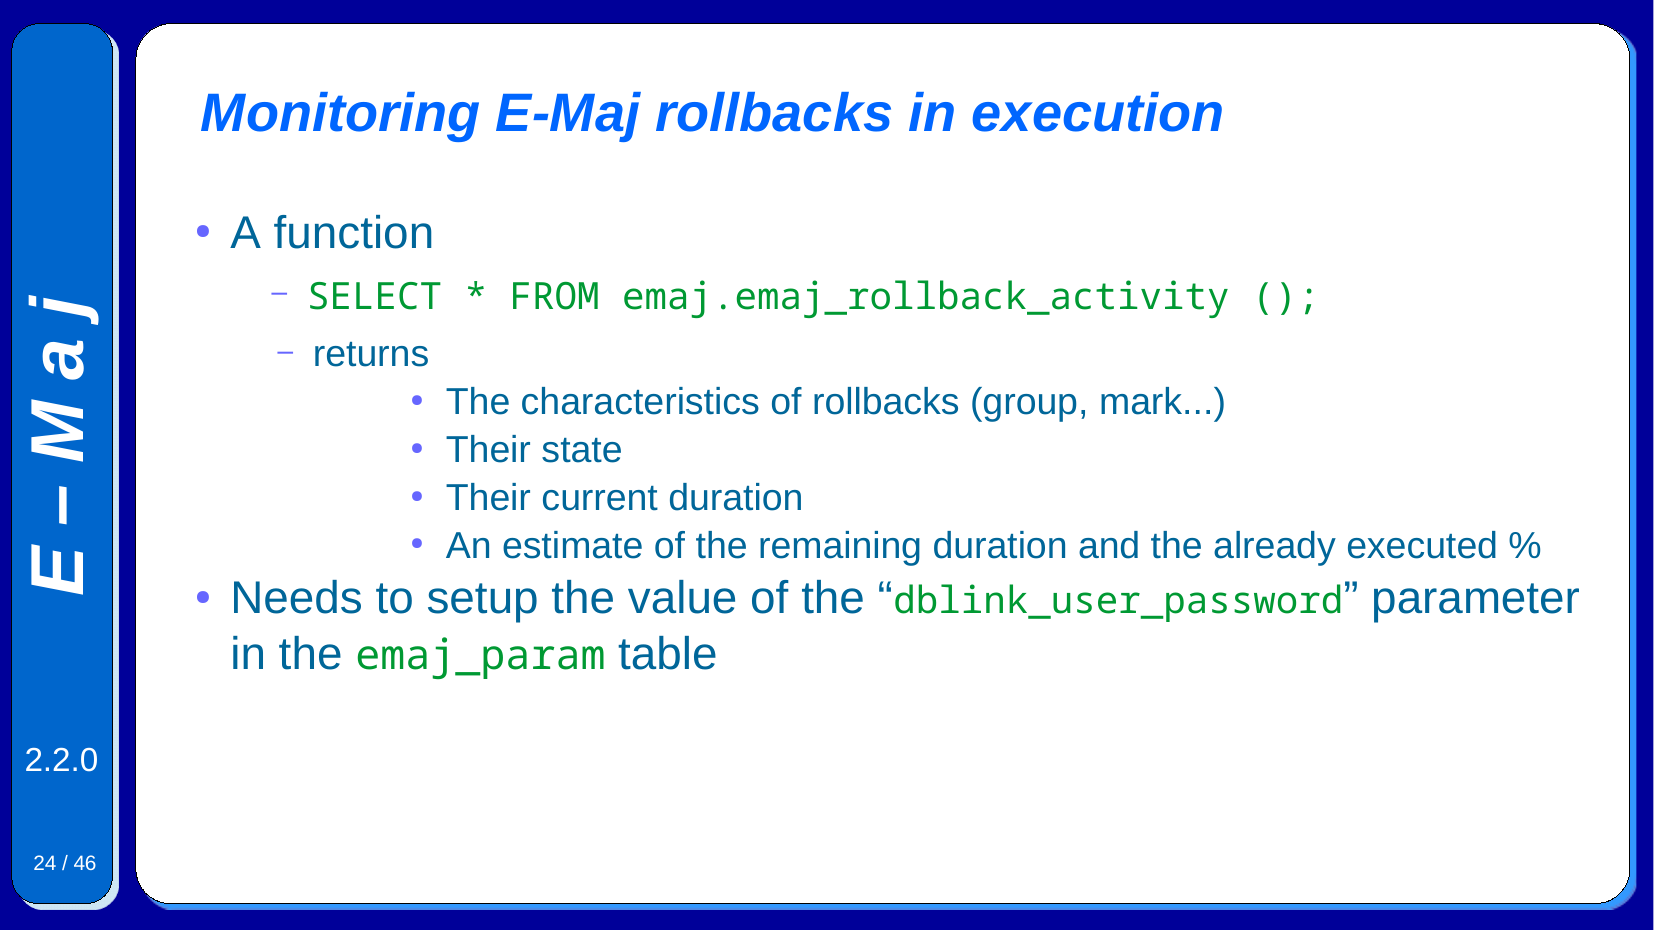

# Monitoring E-Maj rollbacks in execution
A function
SELECT * FROM emaj.emaj_rollback_activity ();
returns
The characteristics of rollbacks (group, mark...)
Their state
Their current duration
An estimate of the remaining duration and the already executed %
Needs to setup the value of the “dblink_user_password” parameter in the emaj_param table